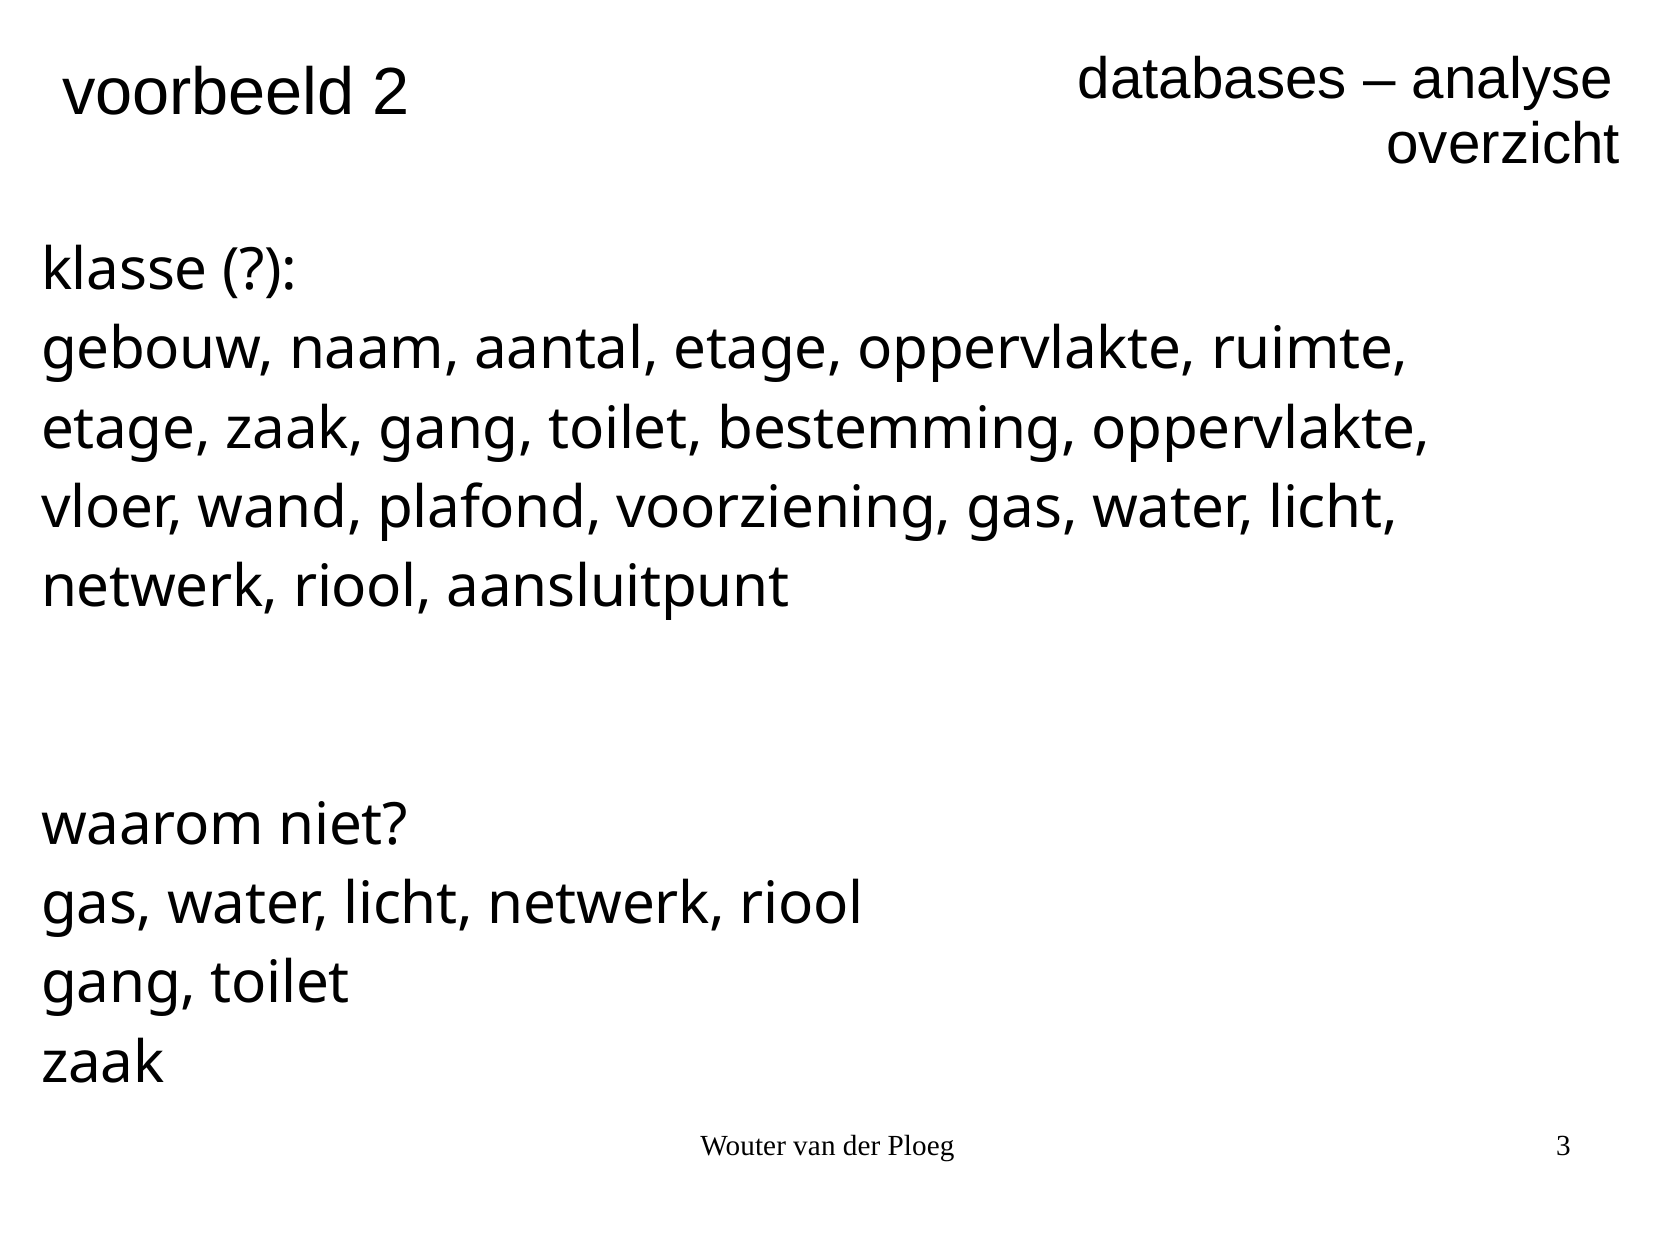

databases – analyse
 overzicht
voorbeeld 2
klasse (?):
gebouw, naam, aantal, etage, oppervlakte, ruimte,
etage, zaak, gang, toilet, bestemming, oppervlakte,
vloer, wand, plafond, voorziening, gas, water, licht,
netwerk, riool, aansluitpunt
waarom niet?
gas, water, licht, netwerk, riool
gang, toilet
zaak
Wouter van der Ploeg
3